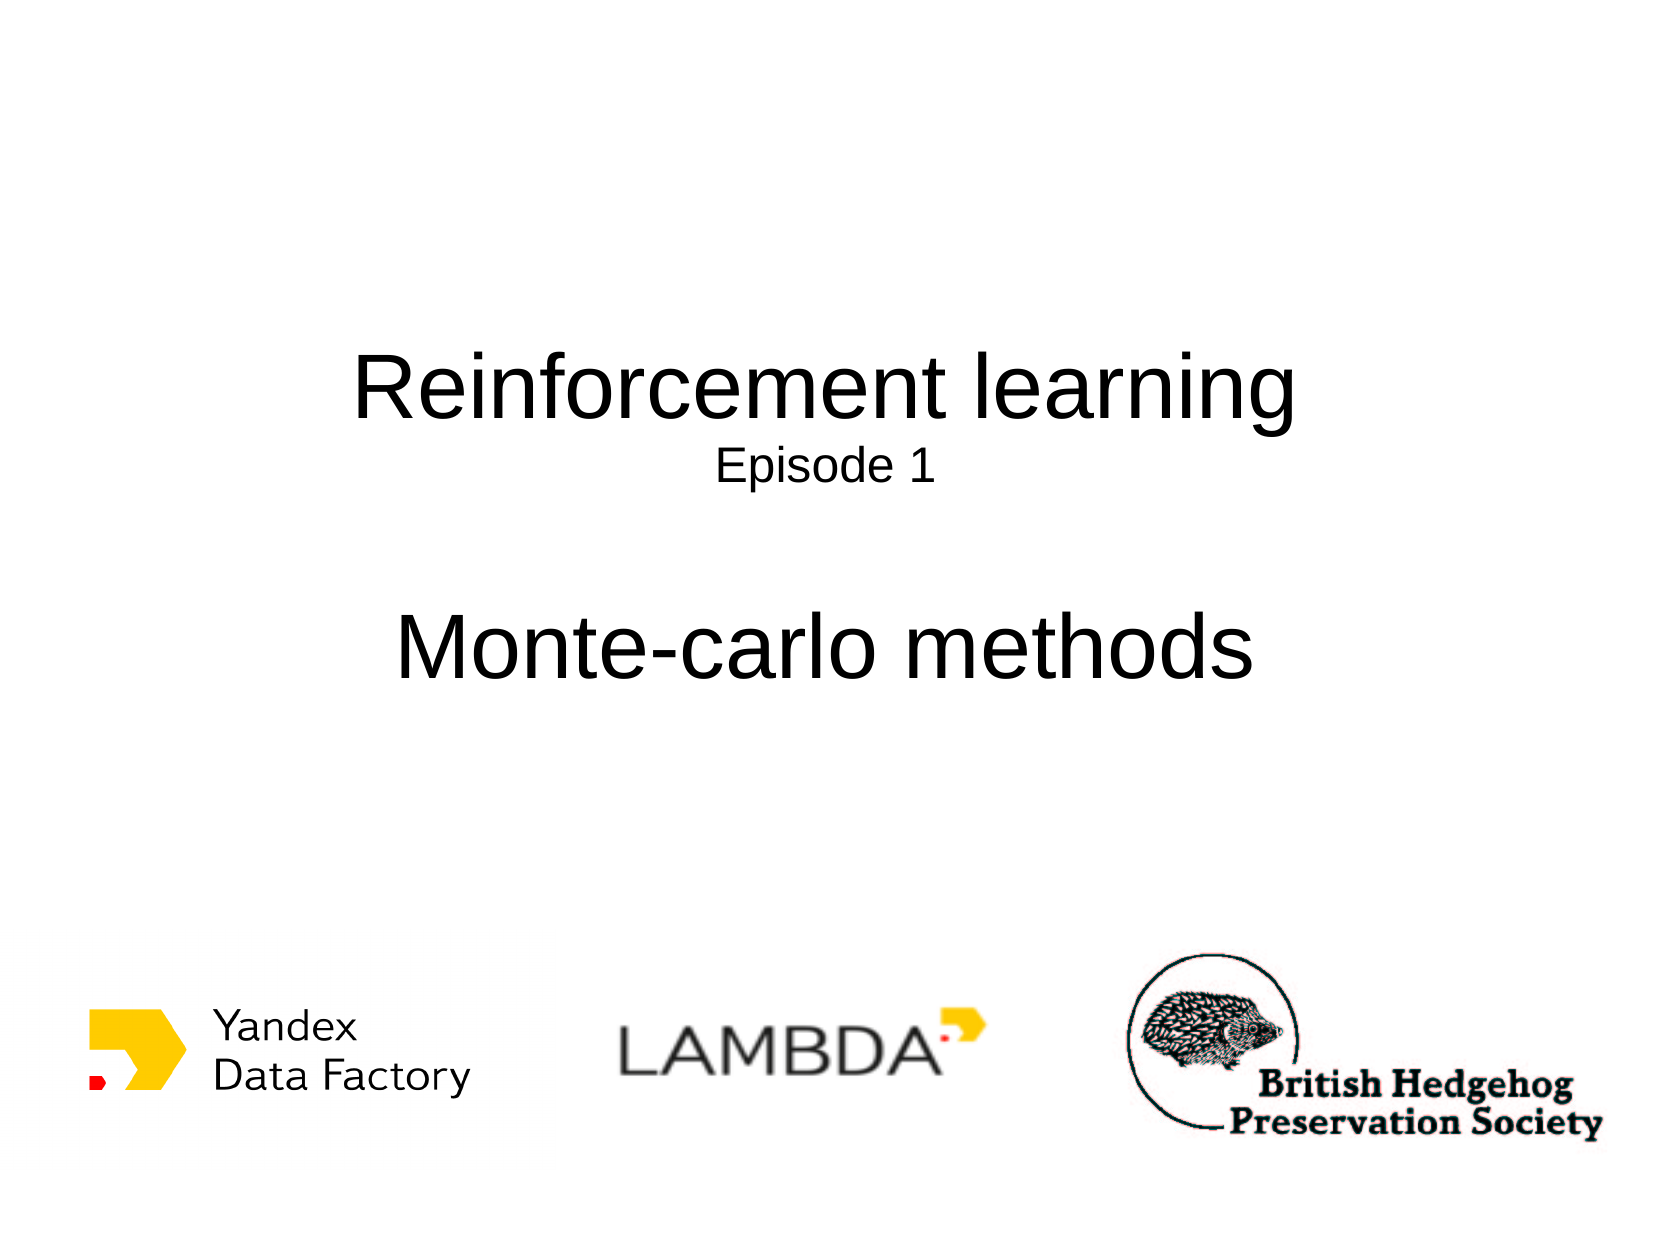

Reinforcement learning
Episode 1
Monte-carlo methods
1